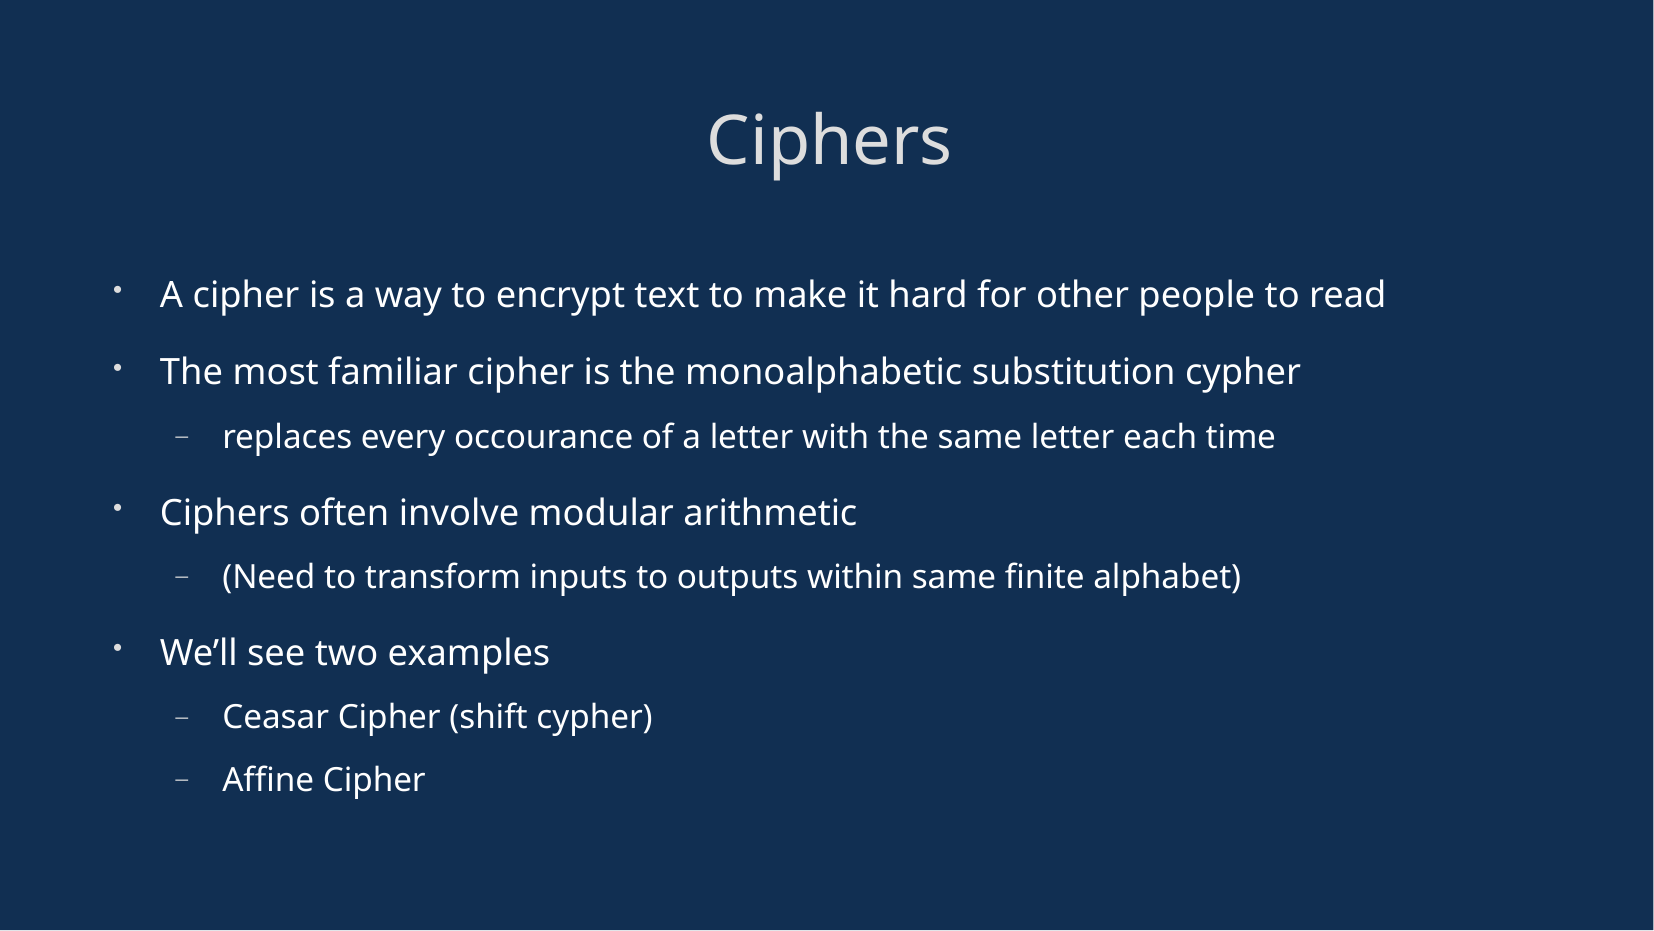

# Ciphers
A cipher is a way to encrypt text to make it hard for other people to read
The most familiar cipher is the monoalphabetic substitution cypher
replaces every occourance of a letter with the same letter each time
Ciphers often involve modular arithmetic
(Need to transform inputs to outputs within same finite alphabet)
We’ll see two examples
Ceasar Cipher (shift cypher)
Affine Cipher